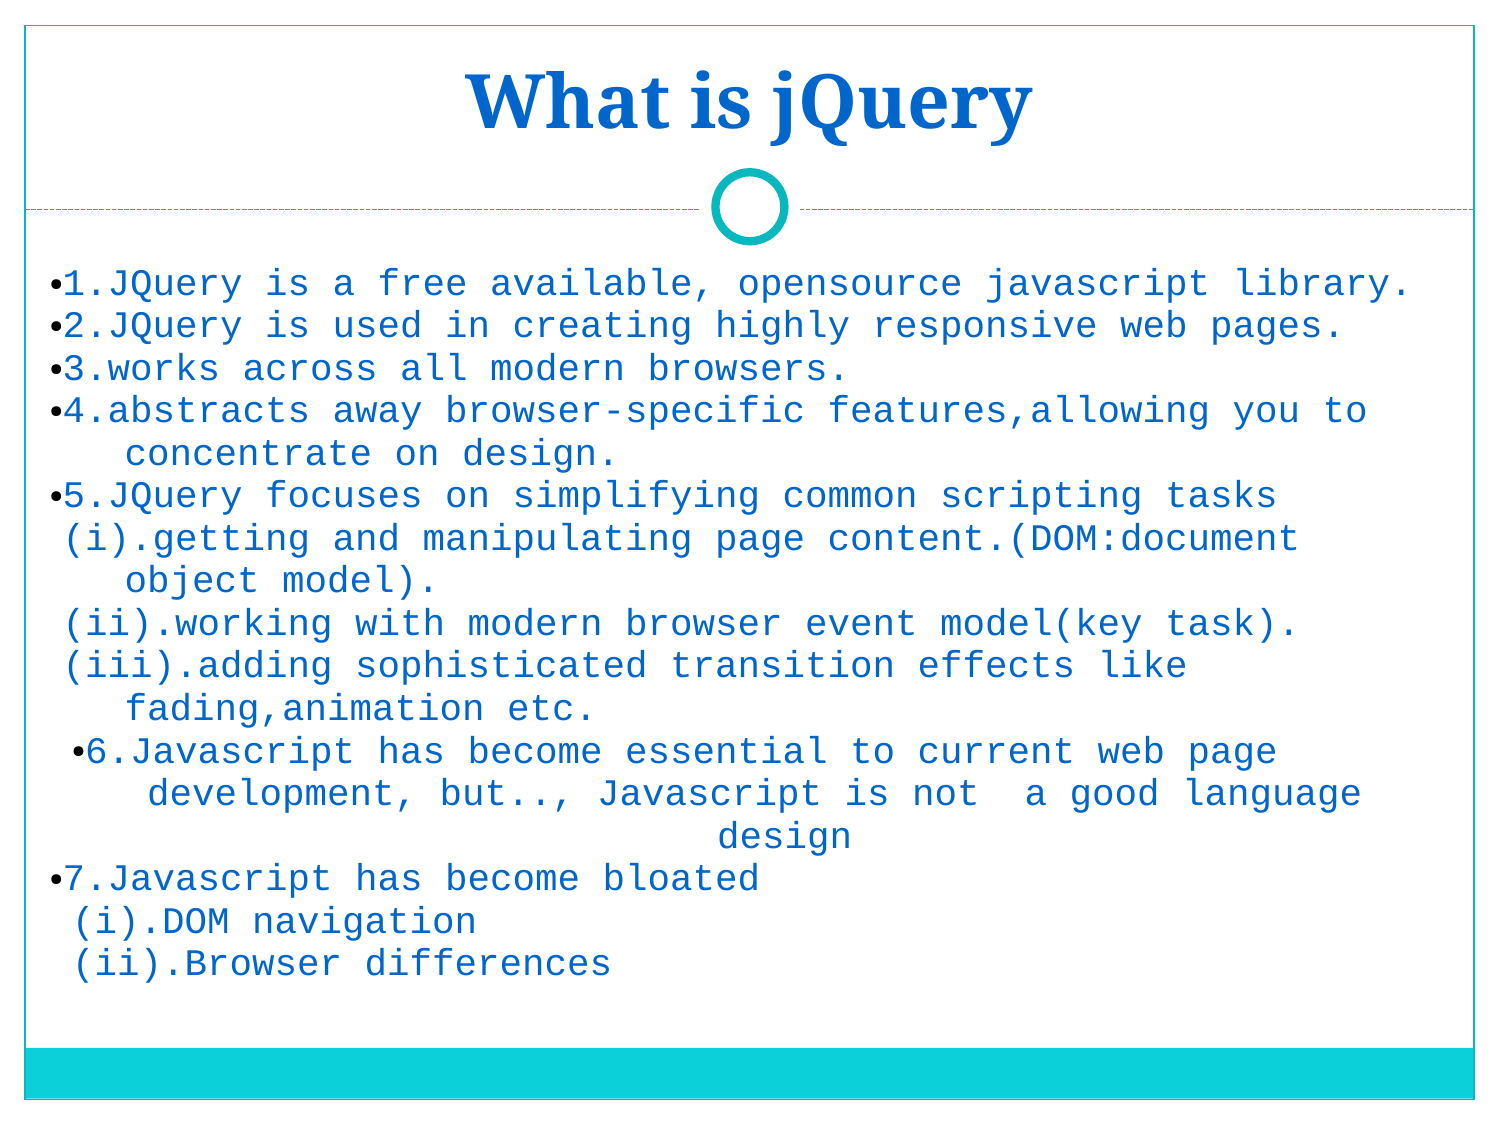

# What is jQuery
1.JQuery is a free available, opensource javascript library.
2.JQuery is used in creating highly responsive web pages.
3.works across all modern browsers.
4.abstracts away browser-specific features,allowing you to 		concentrate on design.
5.JQuery focuses on simplifying common scripting tasks
(i).getting and manipulating page content.(DOM:document 			object model).
(ii).working with modern browser event model(key task).
(iii).adding sophisticated transition effects like 				fading,animation etc.
6.Javascript has become essential to current web page 			development, but.., Javascript is not a good language 		design
7.Javascript has become bloated
 (i).DOM navigation
 (ii).Browser differences